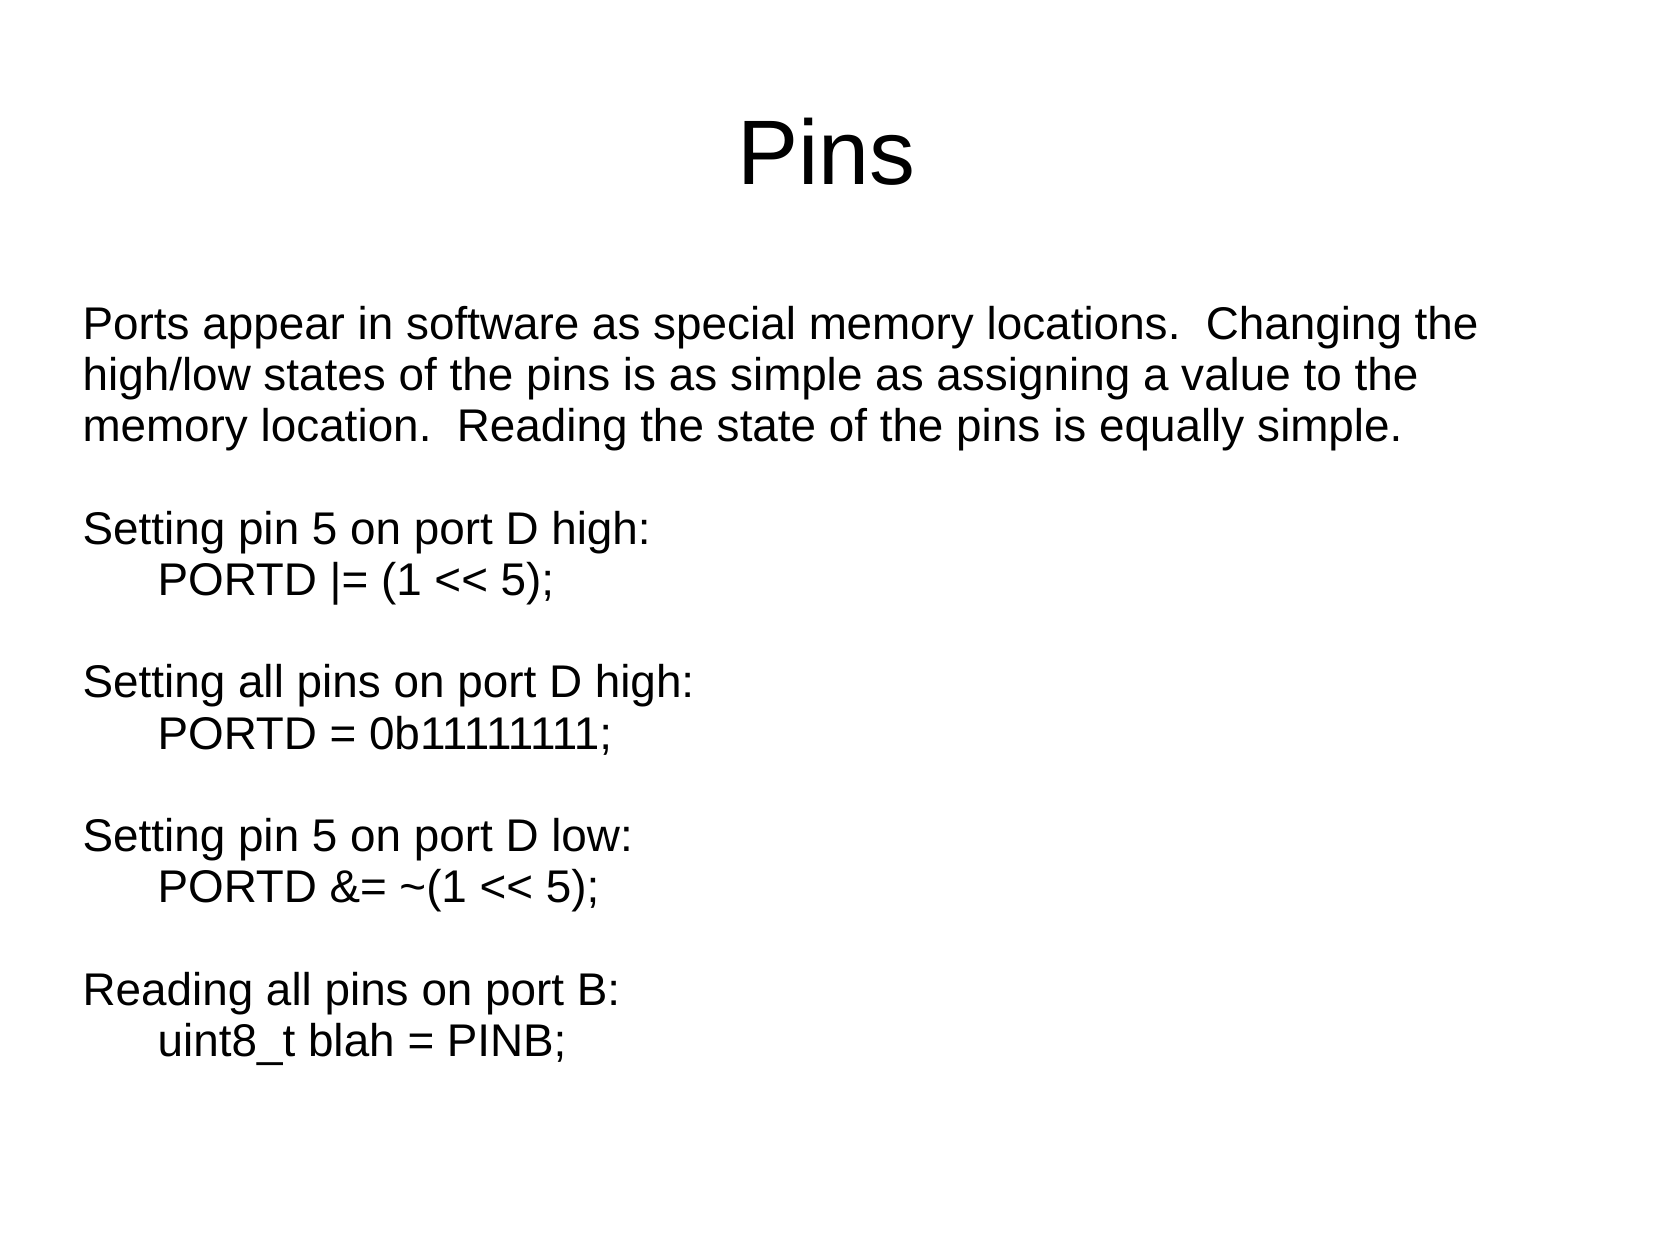

# Pins
Ports appear in software as special memory locations. Changing the high/low states of the pins is as simple as assigning a value to the memory location. Reading the state of the pins is equally simple.
Setting pin 5 on port D high:
	PORTD |= (1 << 5);
Setting all pins on port D high:
	PORTD = 0b11111111;
Setting pin 5 on port D low:
	PORTD &= ~(1 << 5);
Reading all pins on port B:
	uint8_t blah = PINB;